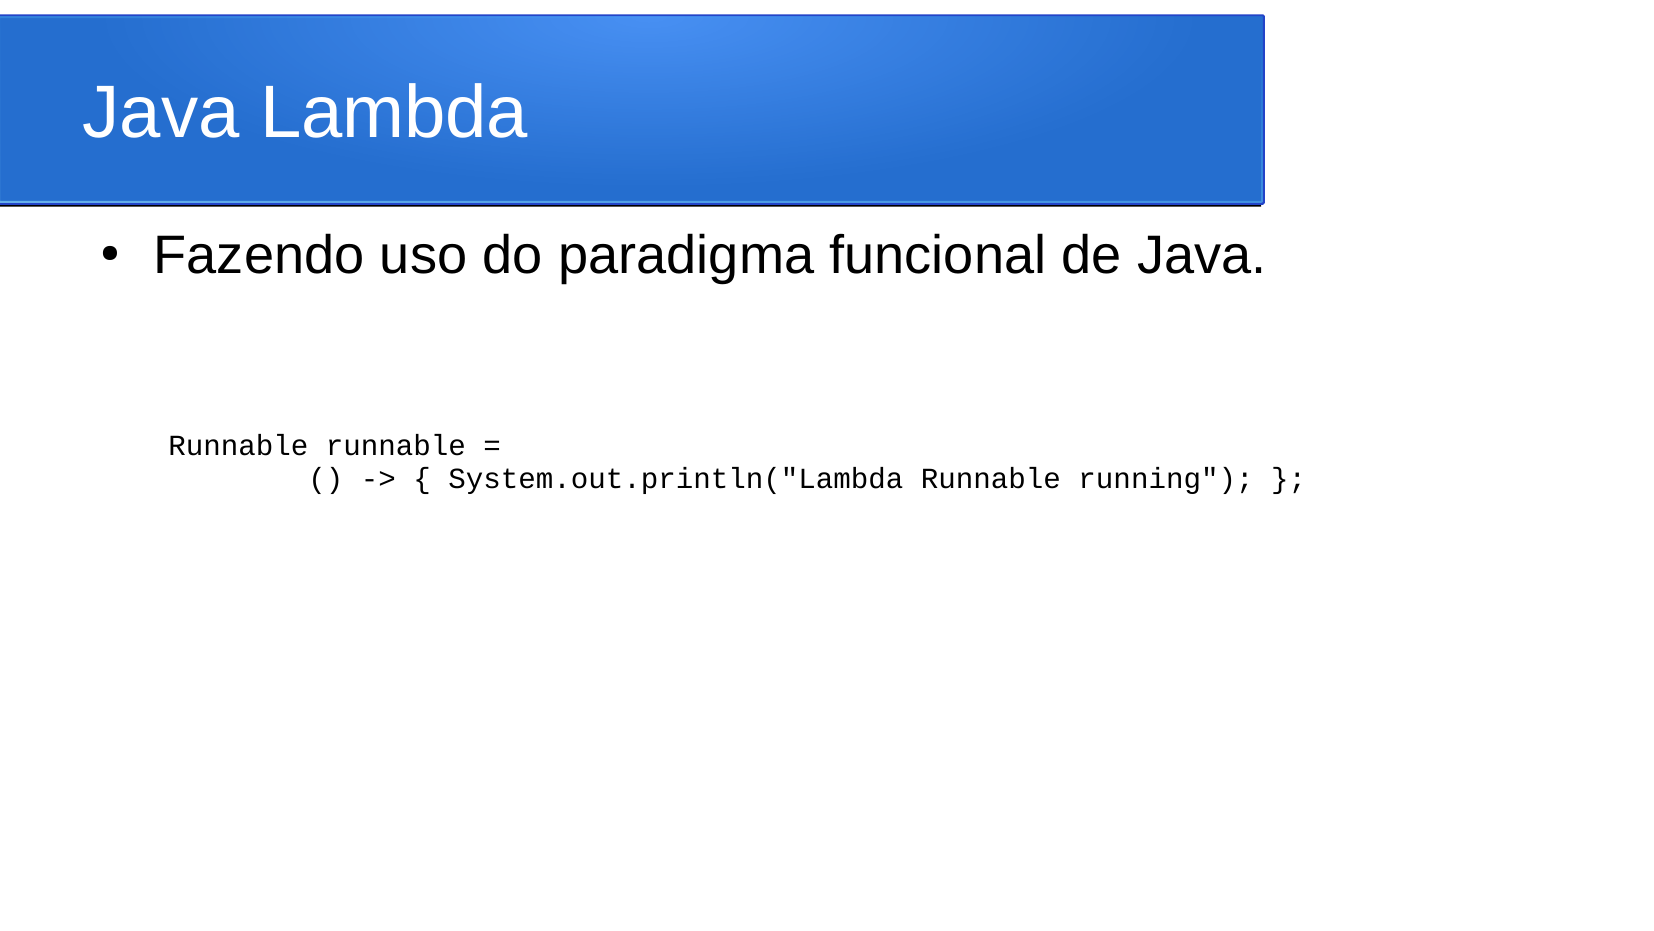

# Java Lambda
Fazendo uso do paradigma funcional de Java.
Runnable runnable =
 () -> { System.out.println("Lambda Runnable running"); };